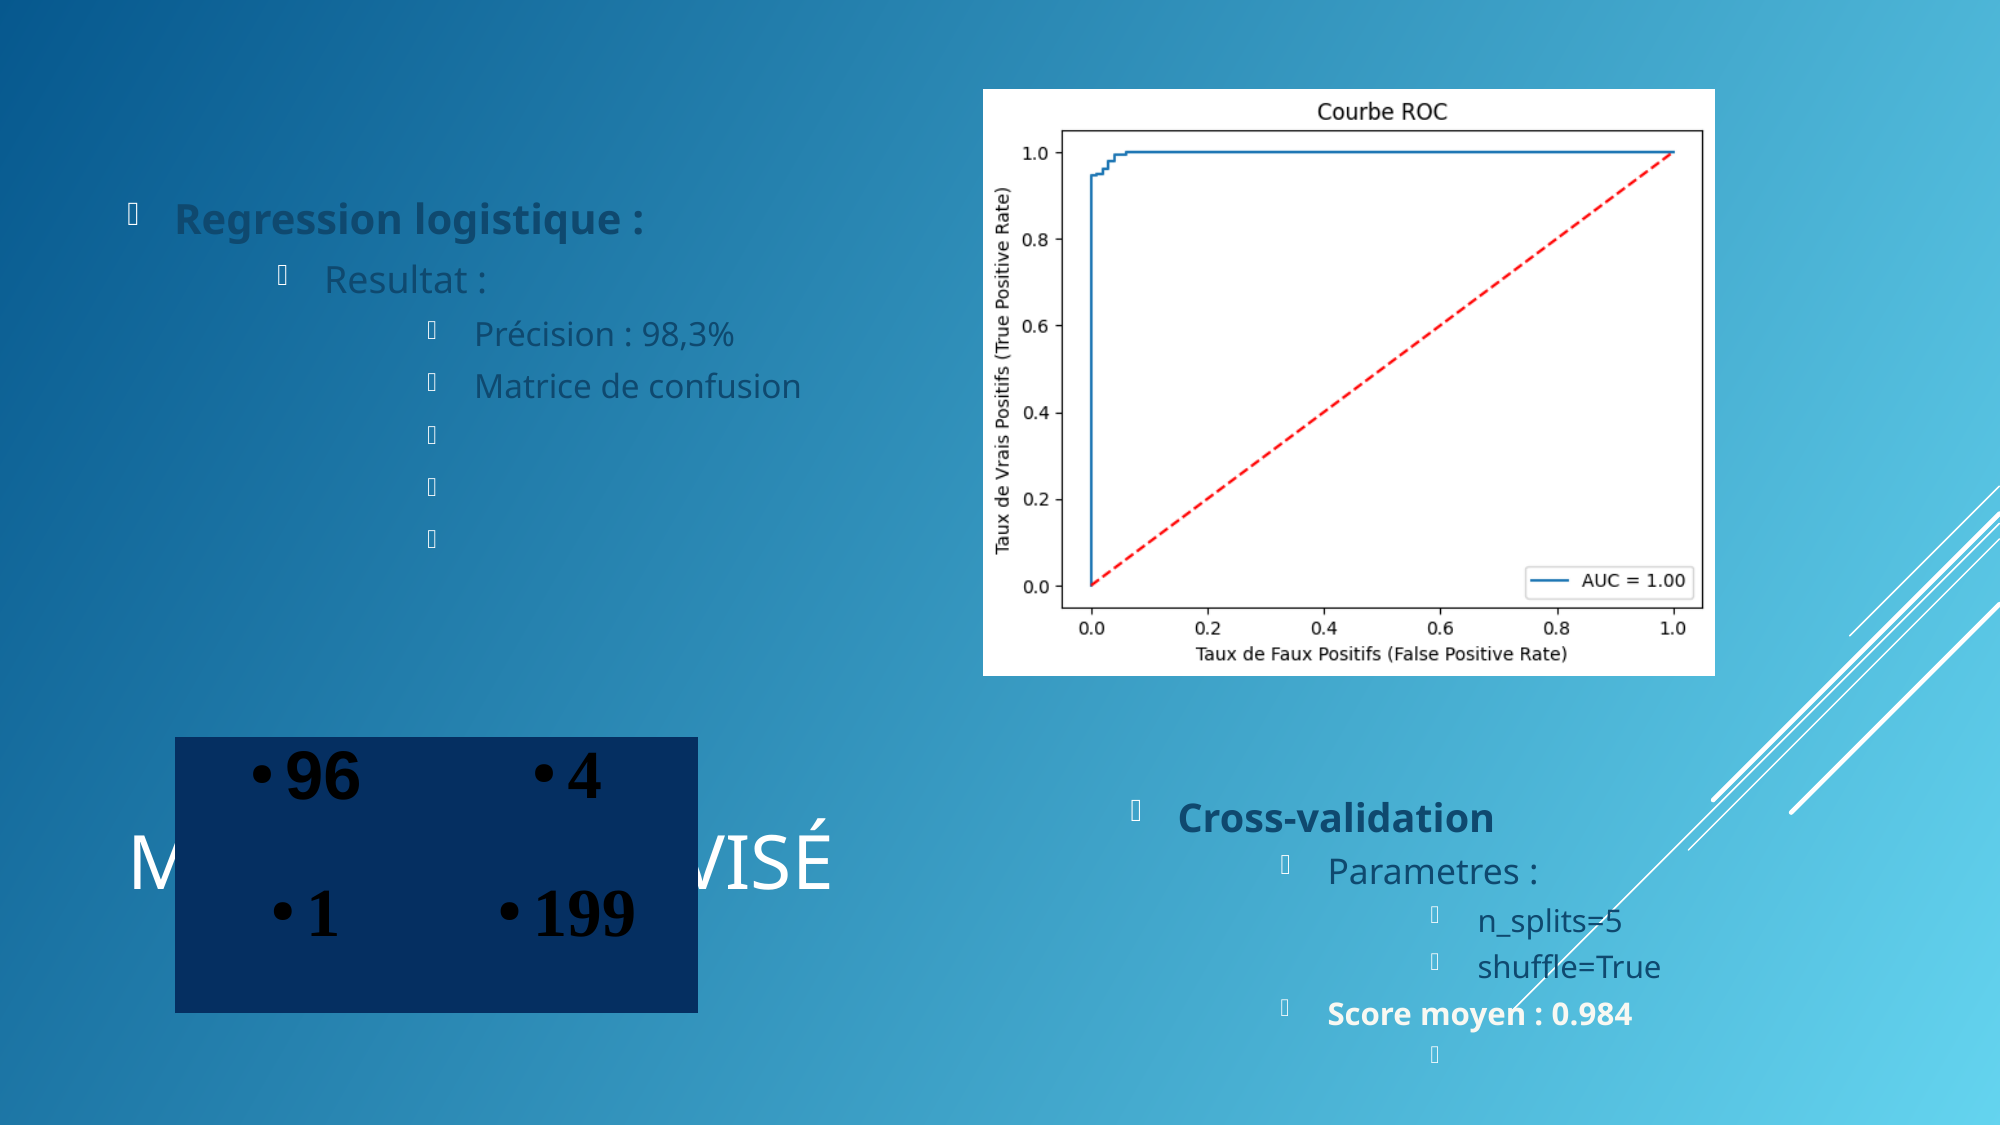

Regression logistique :
Resultat :
Précision : 98,3%
Matrice de confusion
# Modéle supervisé
| 96 | 4 |
| --- | --- |
| 1 | 199 |
Cross-validation
Parametres :
n_splits=5
shuffle=True
Score moyen : 0.984